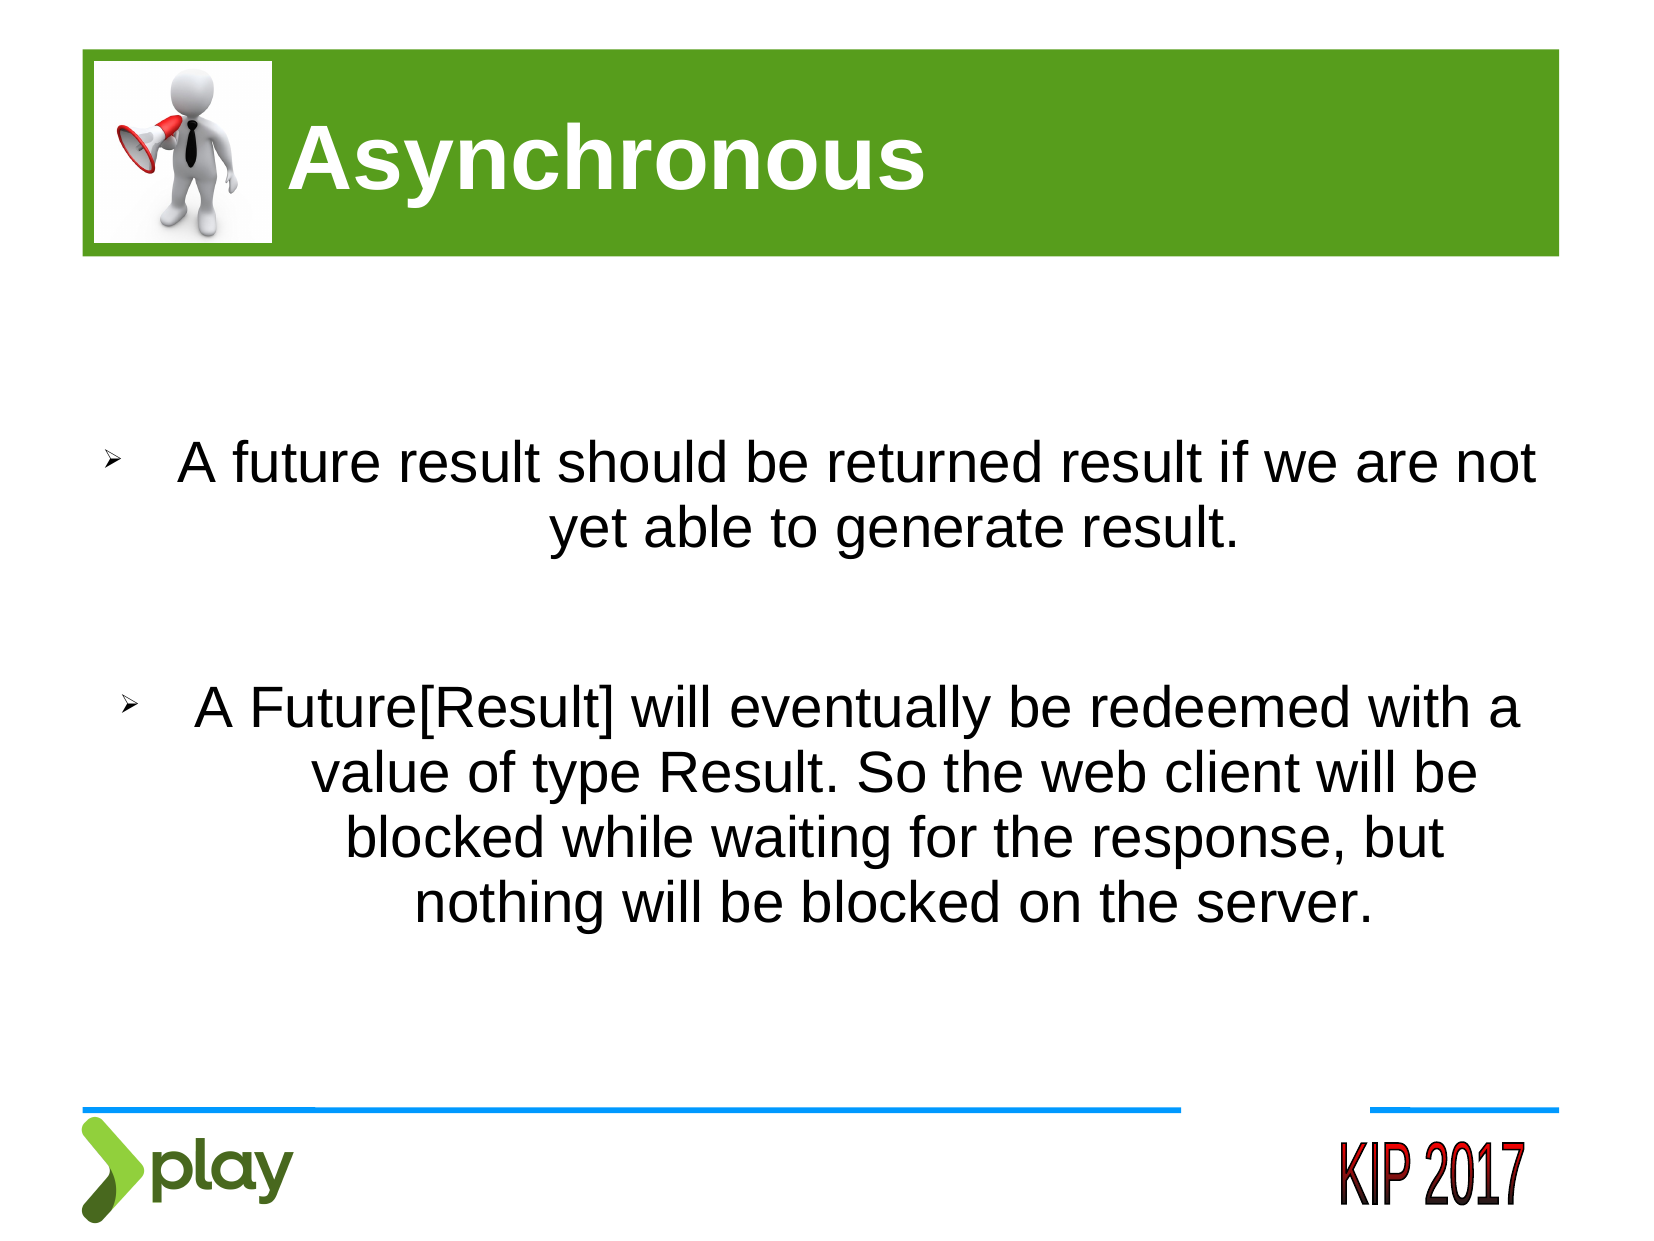

# Asynchronous
A future result should be returned result if we are not yet able to generate result.
A Future[Result] will eventually be redeemed with a value of type Result. So the web client will be blocked while waiting for the response, but nothing will be blocked on the server.